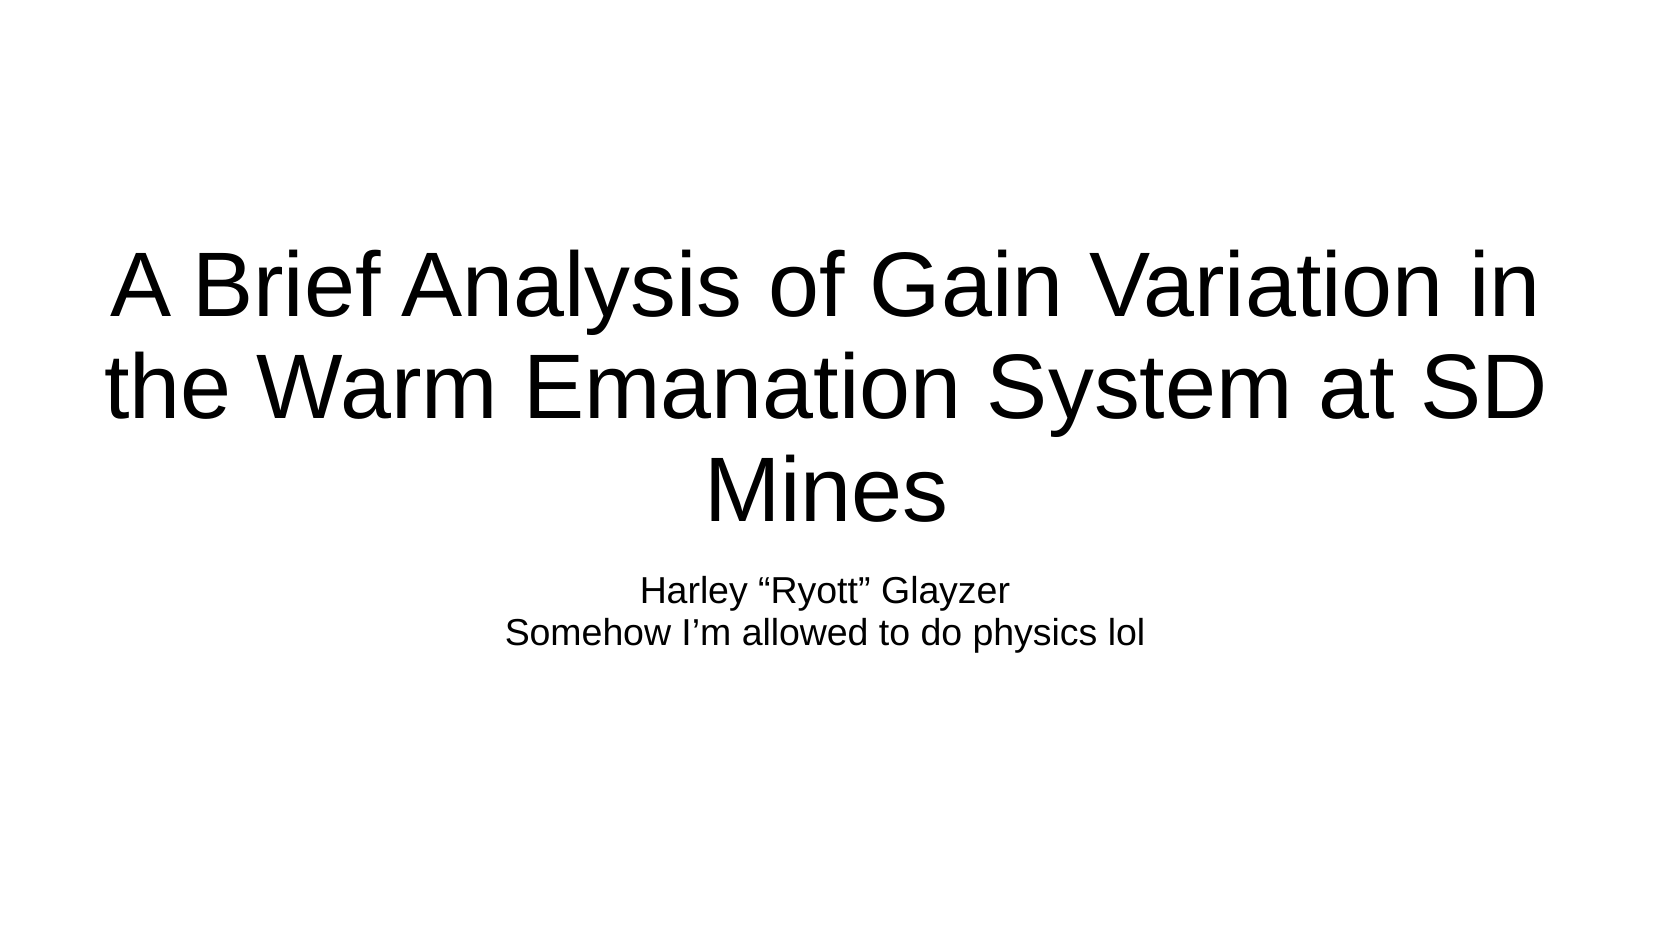

# A Brief Analysis of Gain Variation in the Warm Emanation System at SD Mines
Harley “Ryott” Glayzer
Somehow I’m allowed to do physics lol